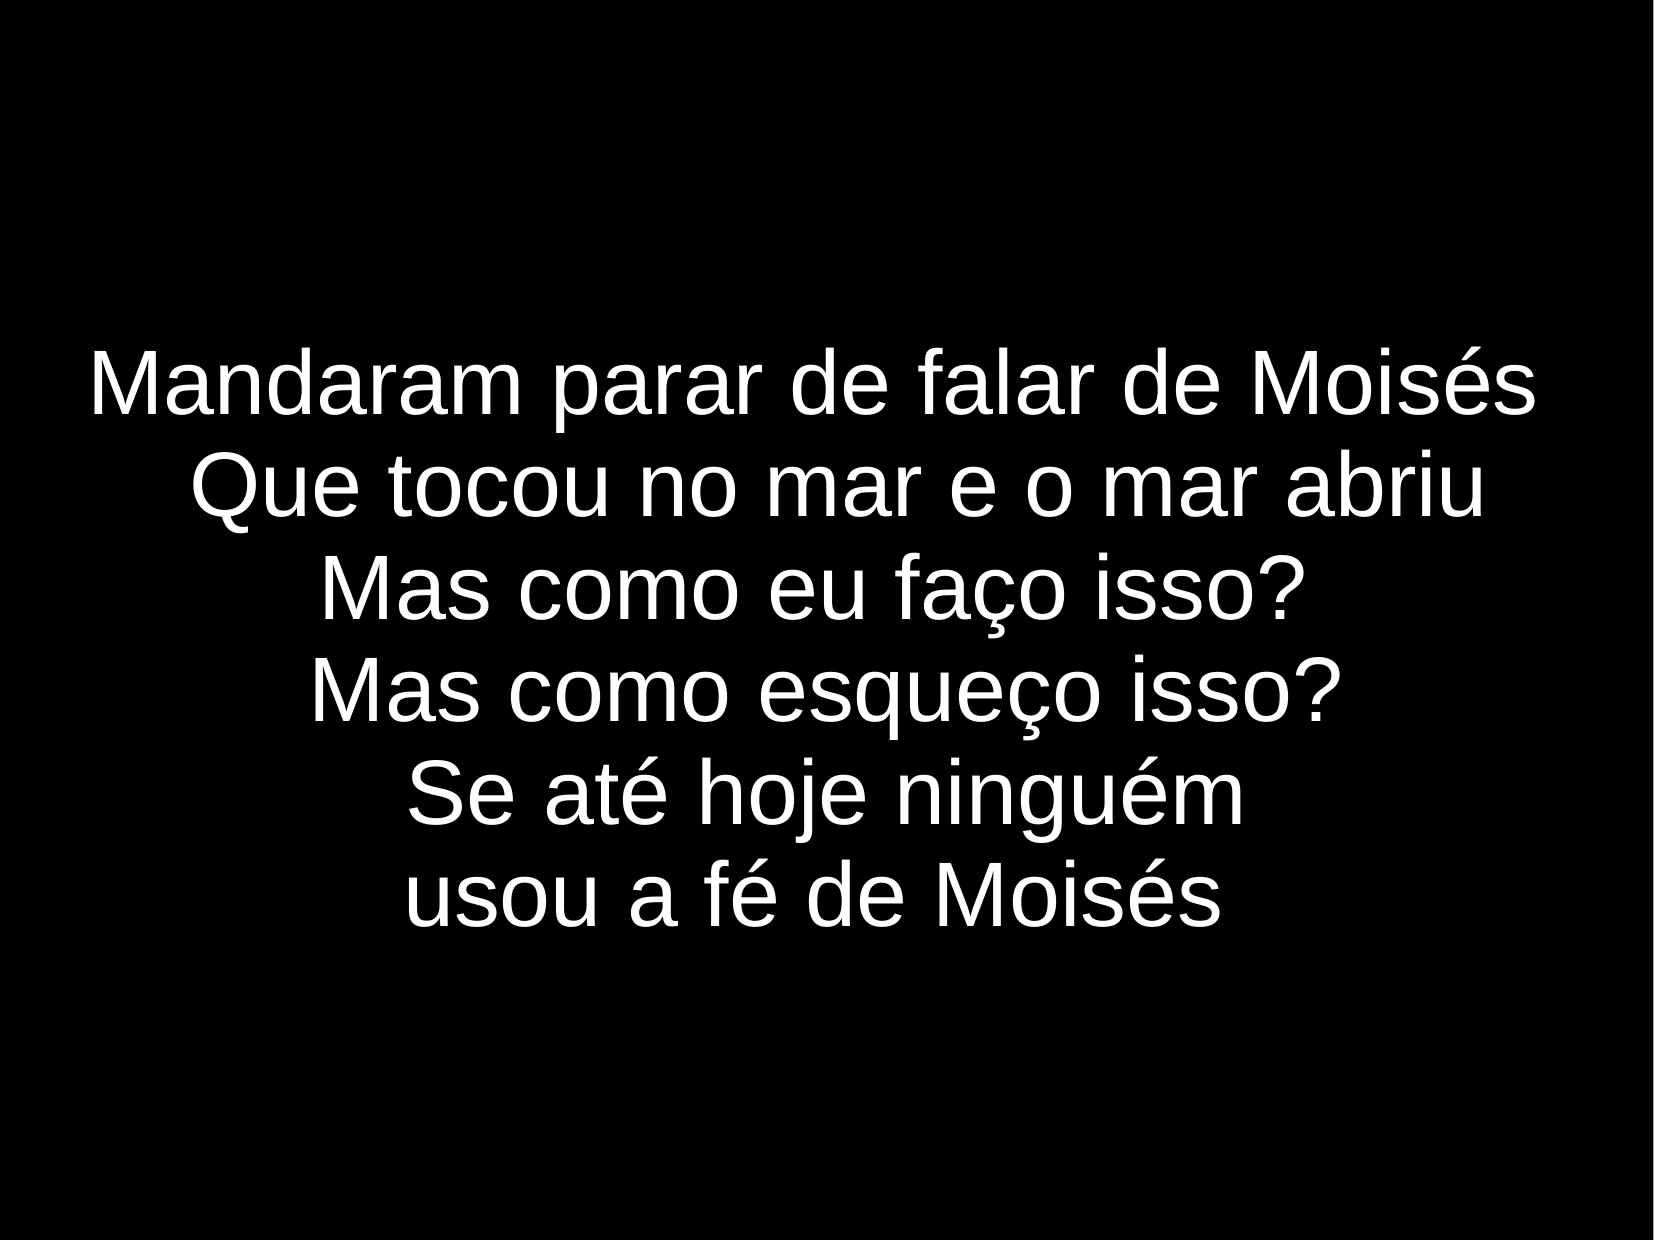

# Mandaram parar de falar de Moisés
 Que tocou no mar e o mar abriu
Mas como eu faço isso?
Mas como esqueço isso?
Se até hoje ninguém
usou a fé de Moisés